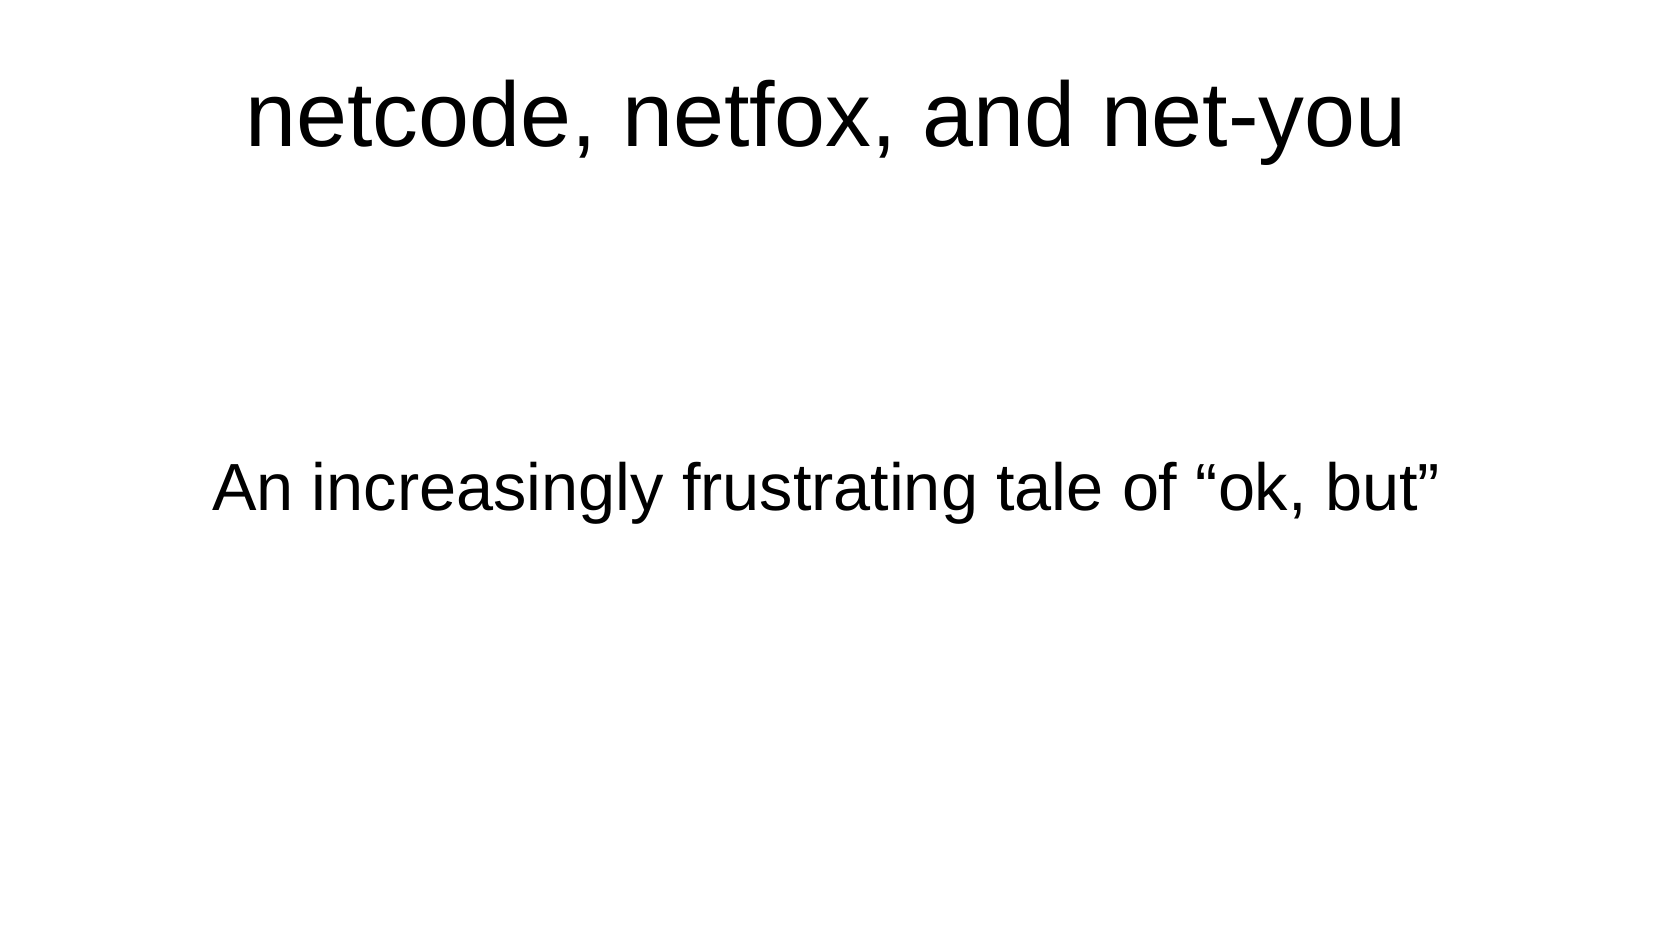

# netcode, netfox, and net-you
An increasingly frustrating tale of “ok, but”